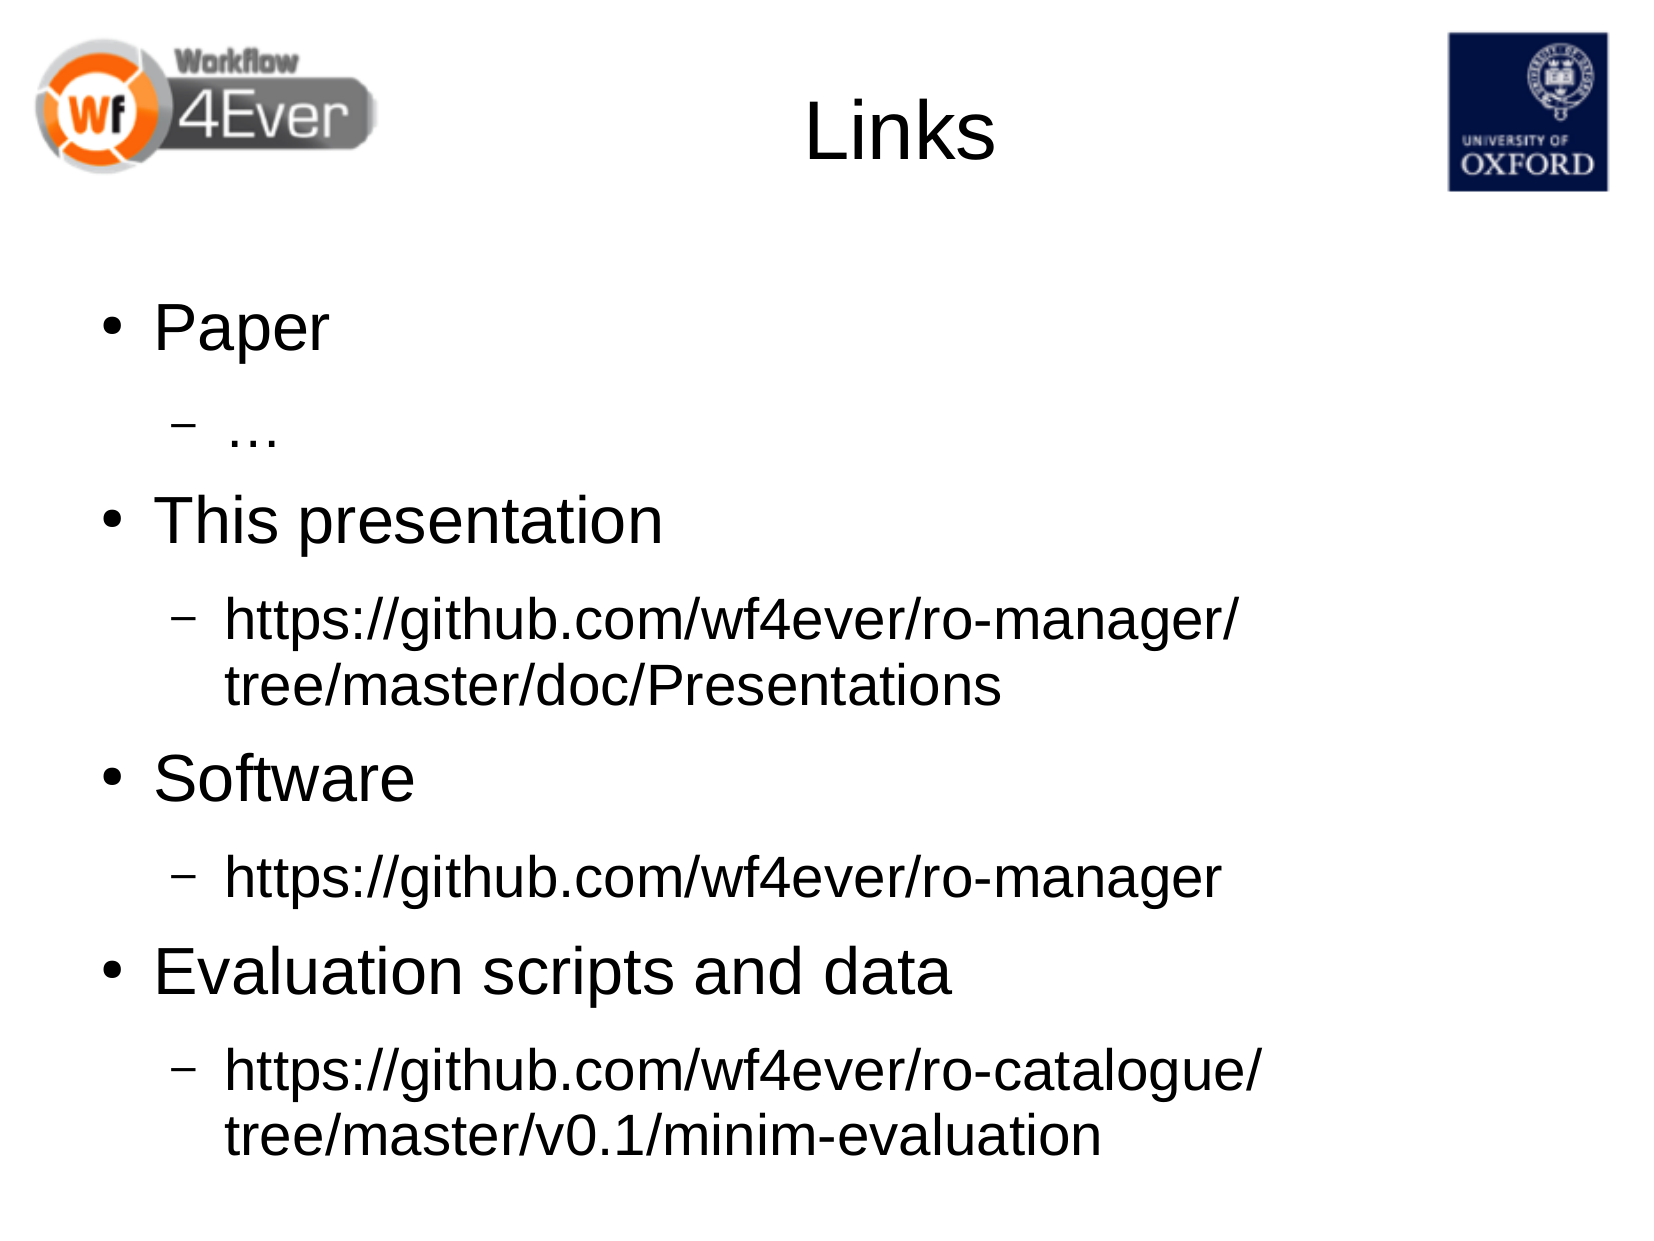

# Links
Paper
…
This presentation
https://github.com/wf4ever/ro-manager/ tree/master/doc/Presentations
Software
https://github.com/wf4ever/ro-manager
Evaluation scripts and data
https://github.com/wf4ever/ro-catalogue/ tree/master/v0.1/minim-evaluation